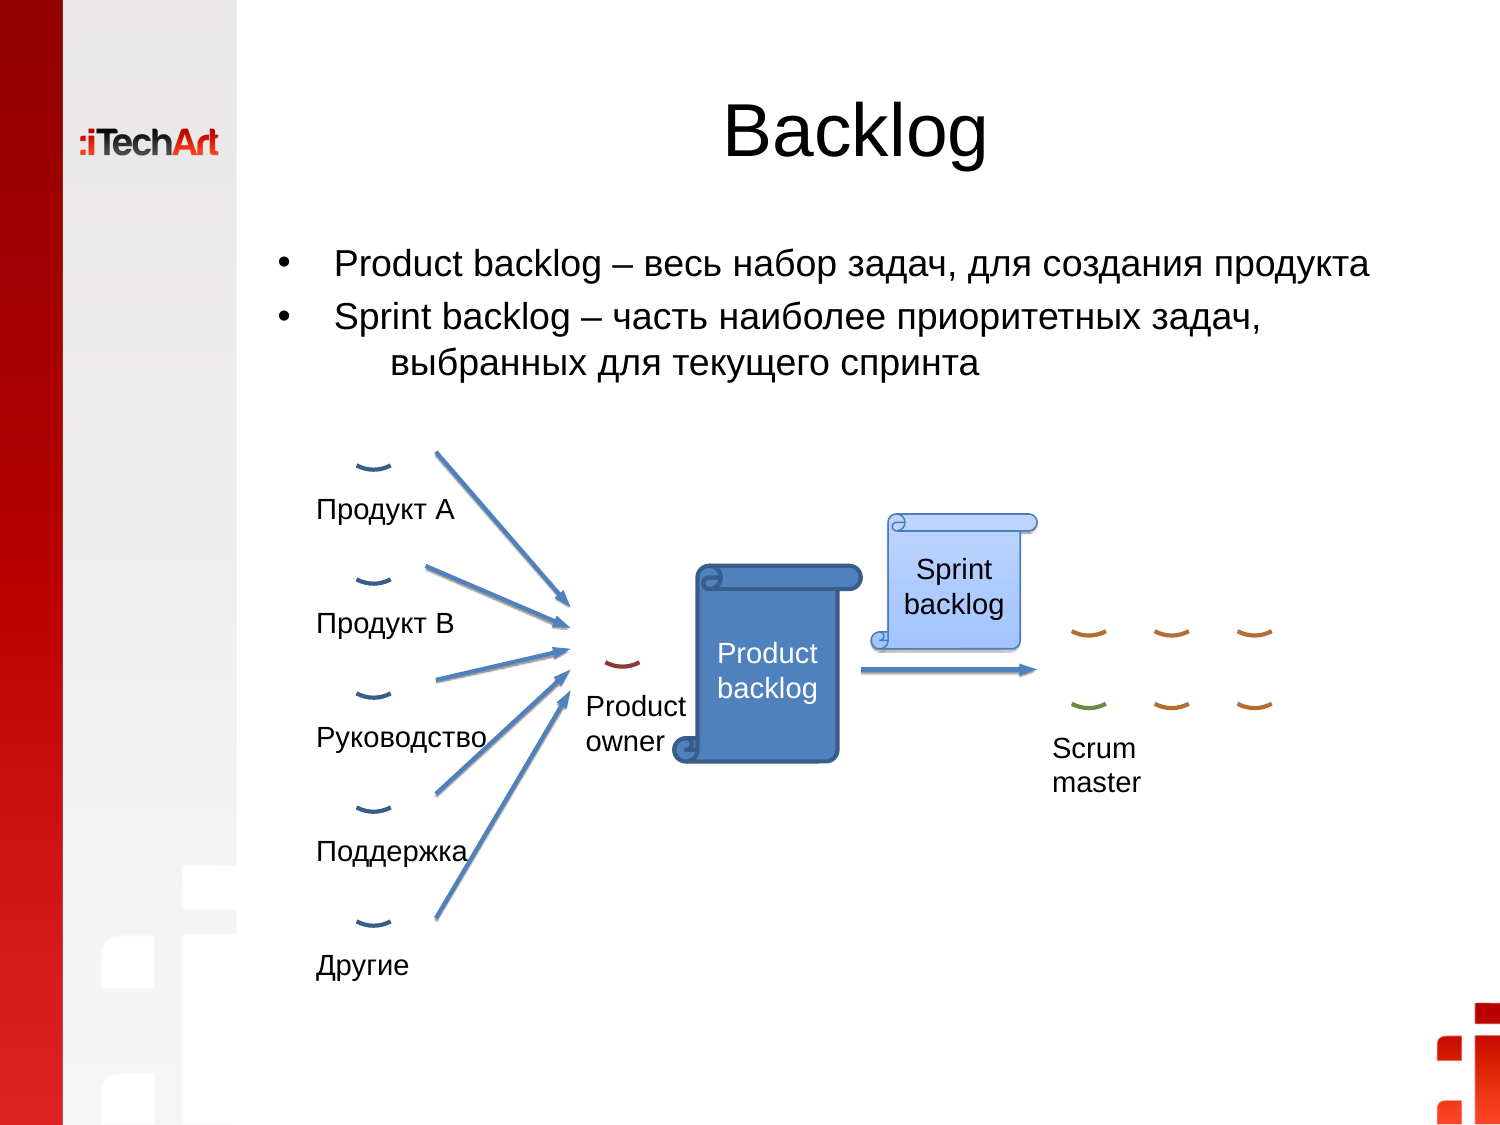

# Backlog
Product backlog – весь набор задач, для создания продукта
Sprint backlog – часть наиболее приоритетных задач, выбранных для текущего спринта
Продукт A
Продукт B
Руководство
Поддержка
Другие
Product owner
Product backlog
Sprint backlog
Scrum master